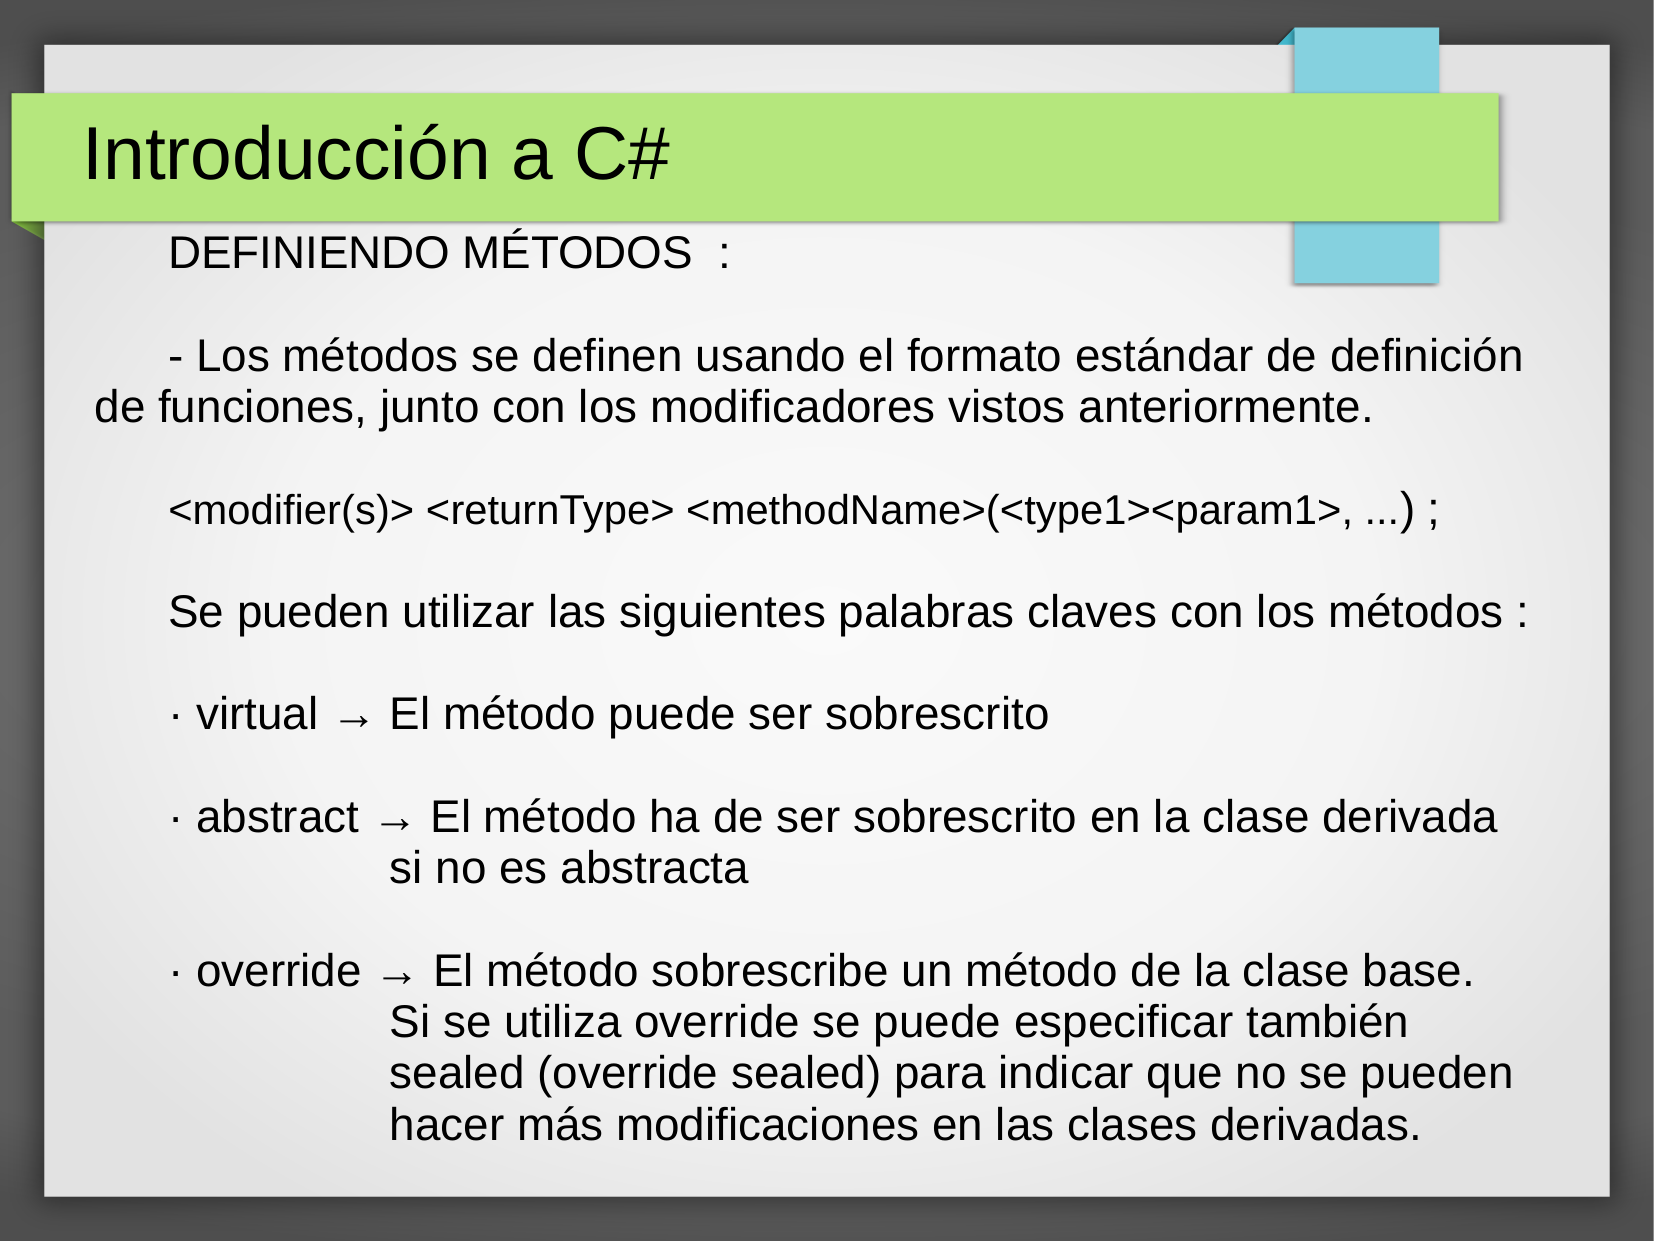

# Introducción a C#
	DEFINIENDO MÉTODOS :
	- Los métodos se definen usando el formato estándar de definición de funciones, junto con los modificadores vistos anteriormente.
	<modifier(s)> <returnType> <methodName>(<type1><param1>, ...) ;
	Se pueden utilizar las siguientes palabras claves con los métodos :
	· virtual → El método puede ser sobrescrito
	· abstract → El método ha de ser sobrescrito en la clase derivada 				si no es abstracta
	· override → El método sobrescribe un método de la clase base.
				Si se utiliza override se puede especificar también 						sealed (override sealed) para indicar que no se pueden 				hacer más modificaciones en las clases derivadas.